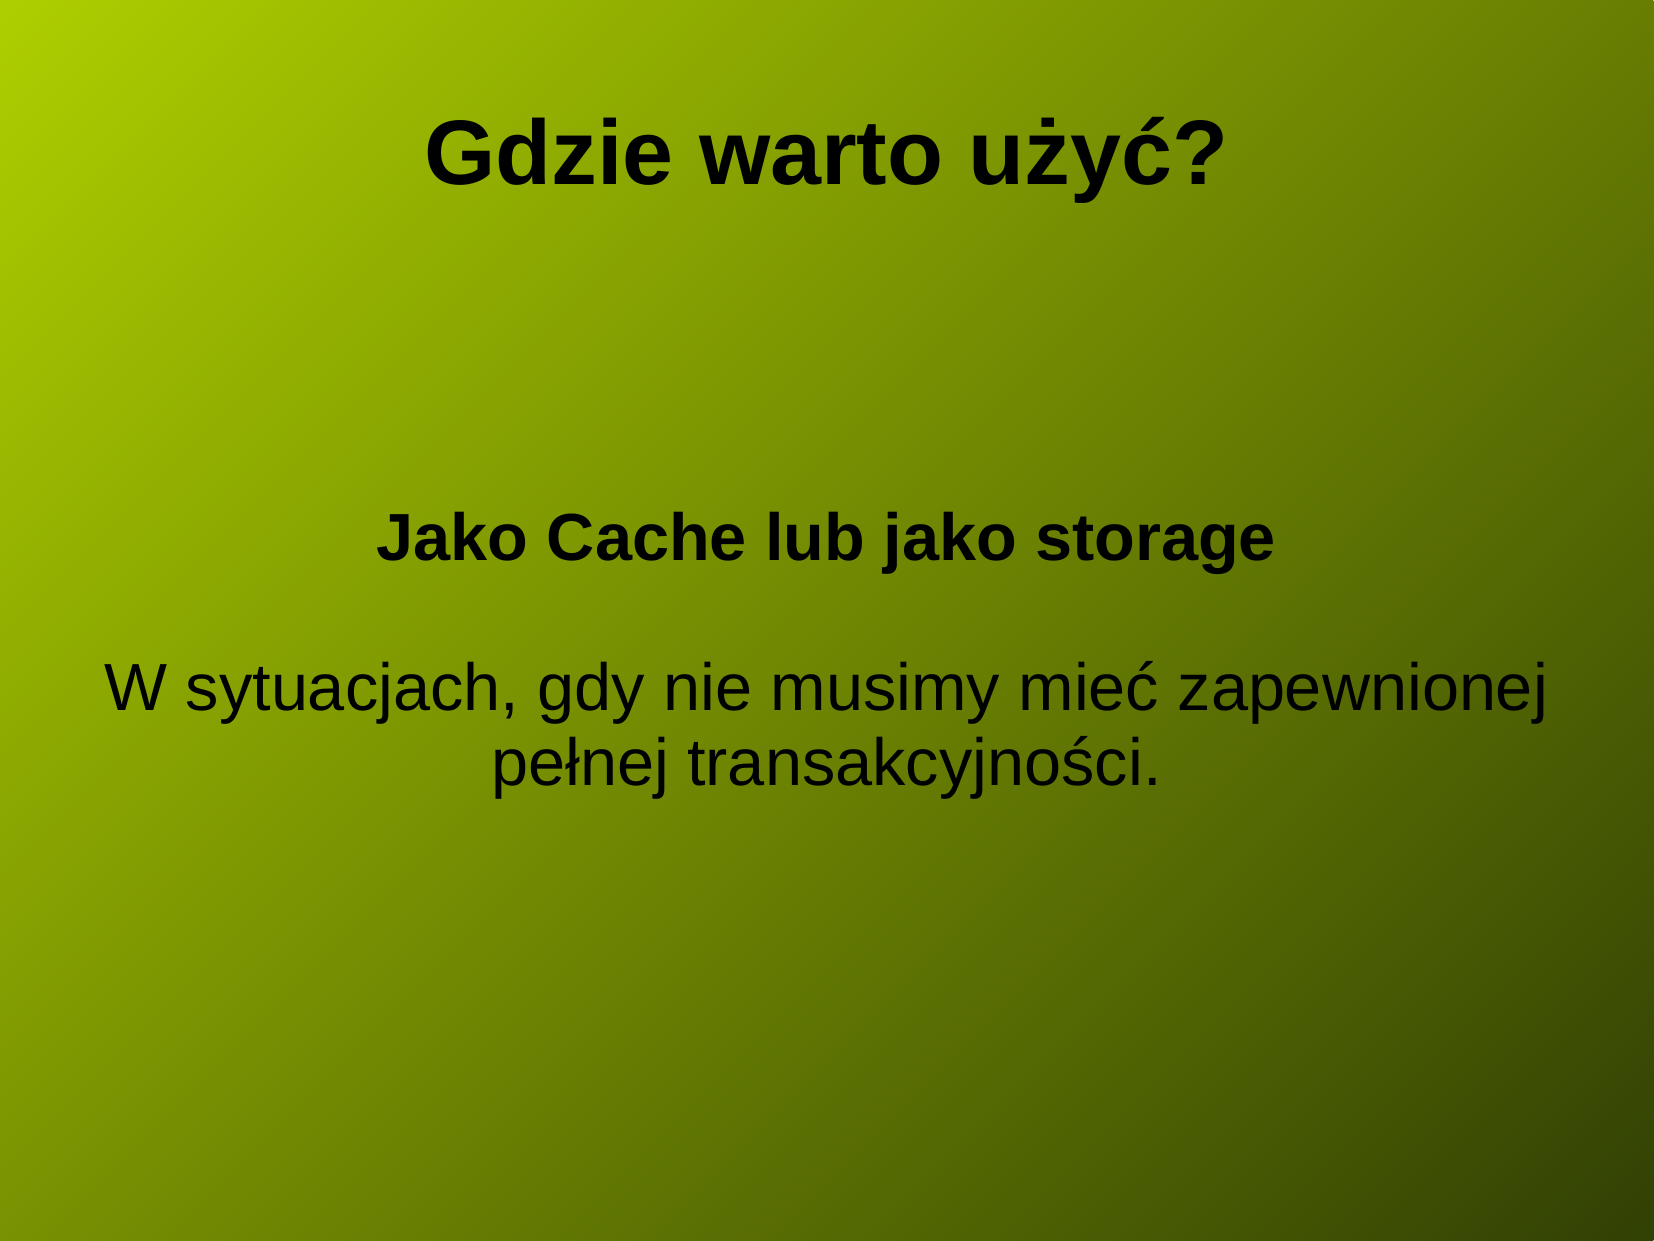

# Gdzie warto użyć?
Jako Cache lub jako storage
W sytuacjach, gdy nie musimy mieć zapewnionej pełnej transakcyjności.